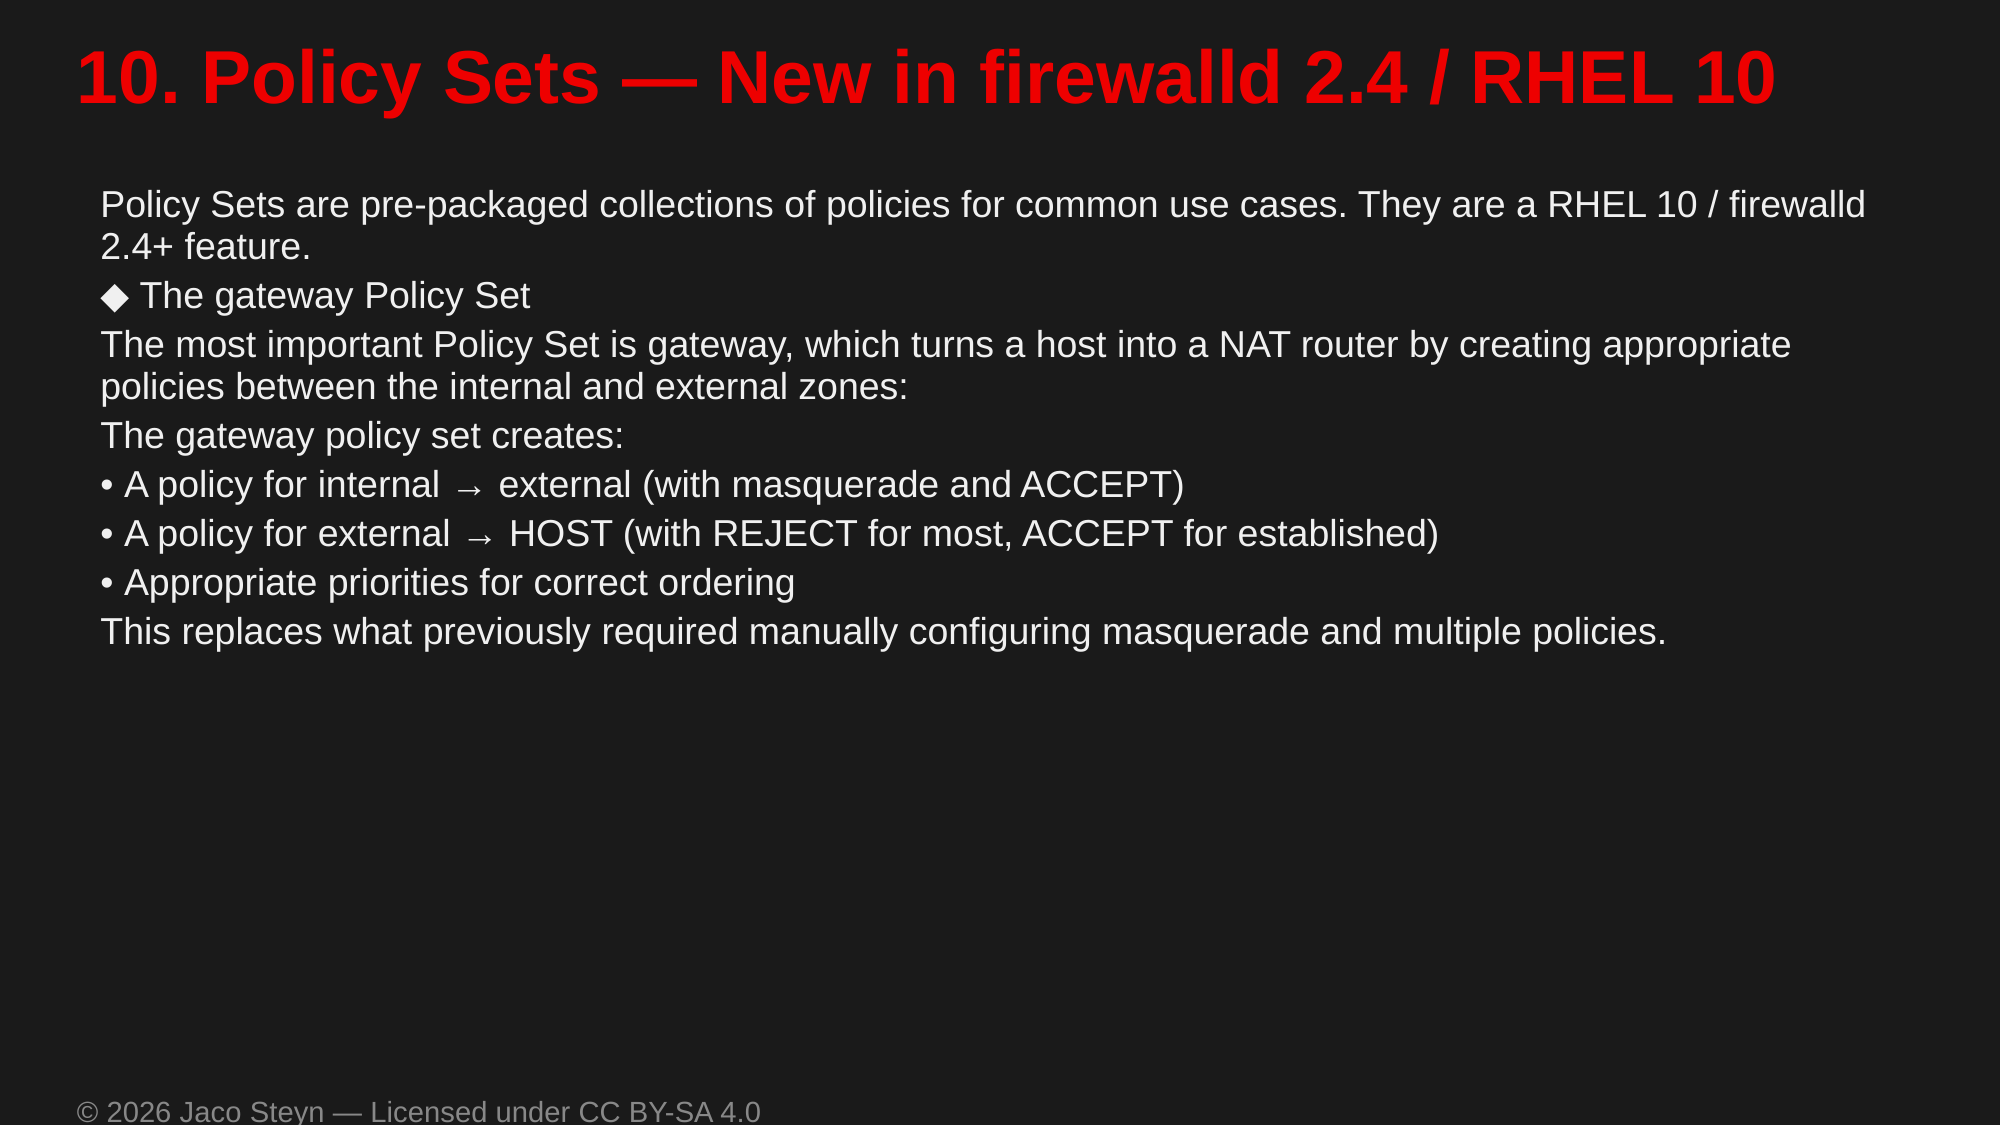

10. Policy Sets — New in firewalld 2.4 / RHEL 10
Policy Sets are pre-packaged collections of policies for common use cases. They are a RHEL 10 / firewalld 2.4+ feature.
◆ The gateway Policy Set
The most important Policy Set is gateway, which turns a host into a NAT router by creating appropriate policies between the internal and external zones:
The gateway policy set creates:
• A policy for internal → external (with masquerade and ACCEPT)
• A policy for external → HOST (with REJECT for most, ACCEPT for established)
• Appropriate priorities for correct ordering
This replaces what previously required manually configuring masquerade and multiple policies.
© 2026 Jaco Steyn — Licensed under CC BY-SA 4.0